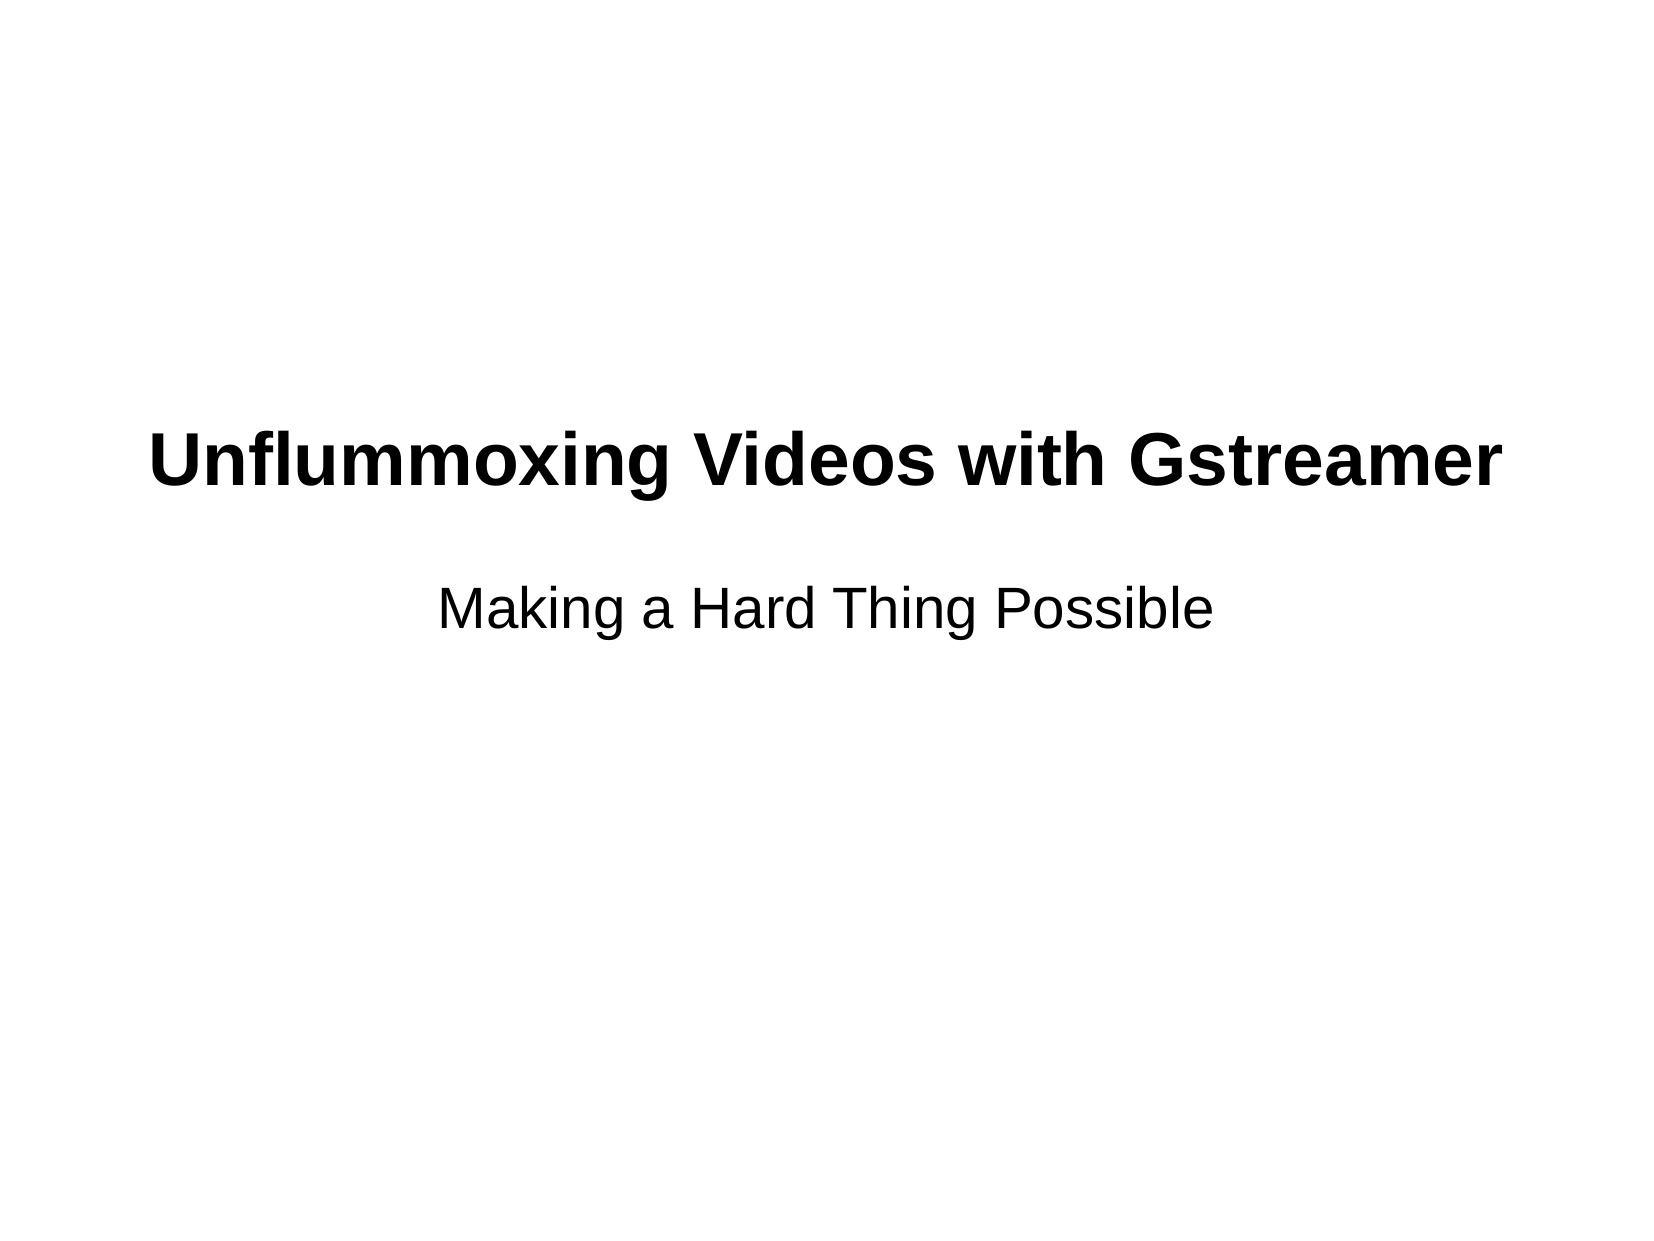

# Unflummoxing Videos with Gstreamer
Making a Hard Thing Possible